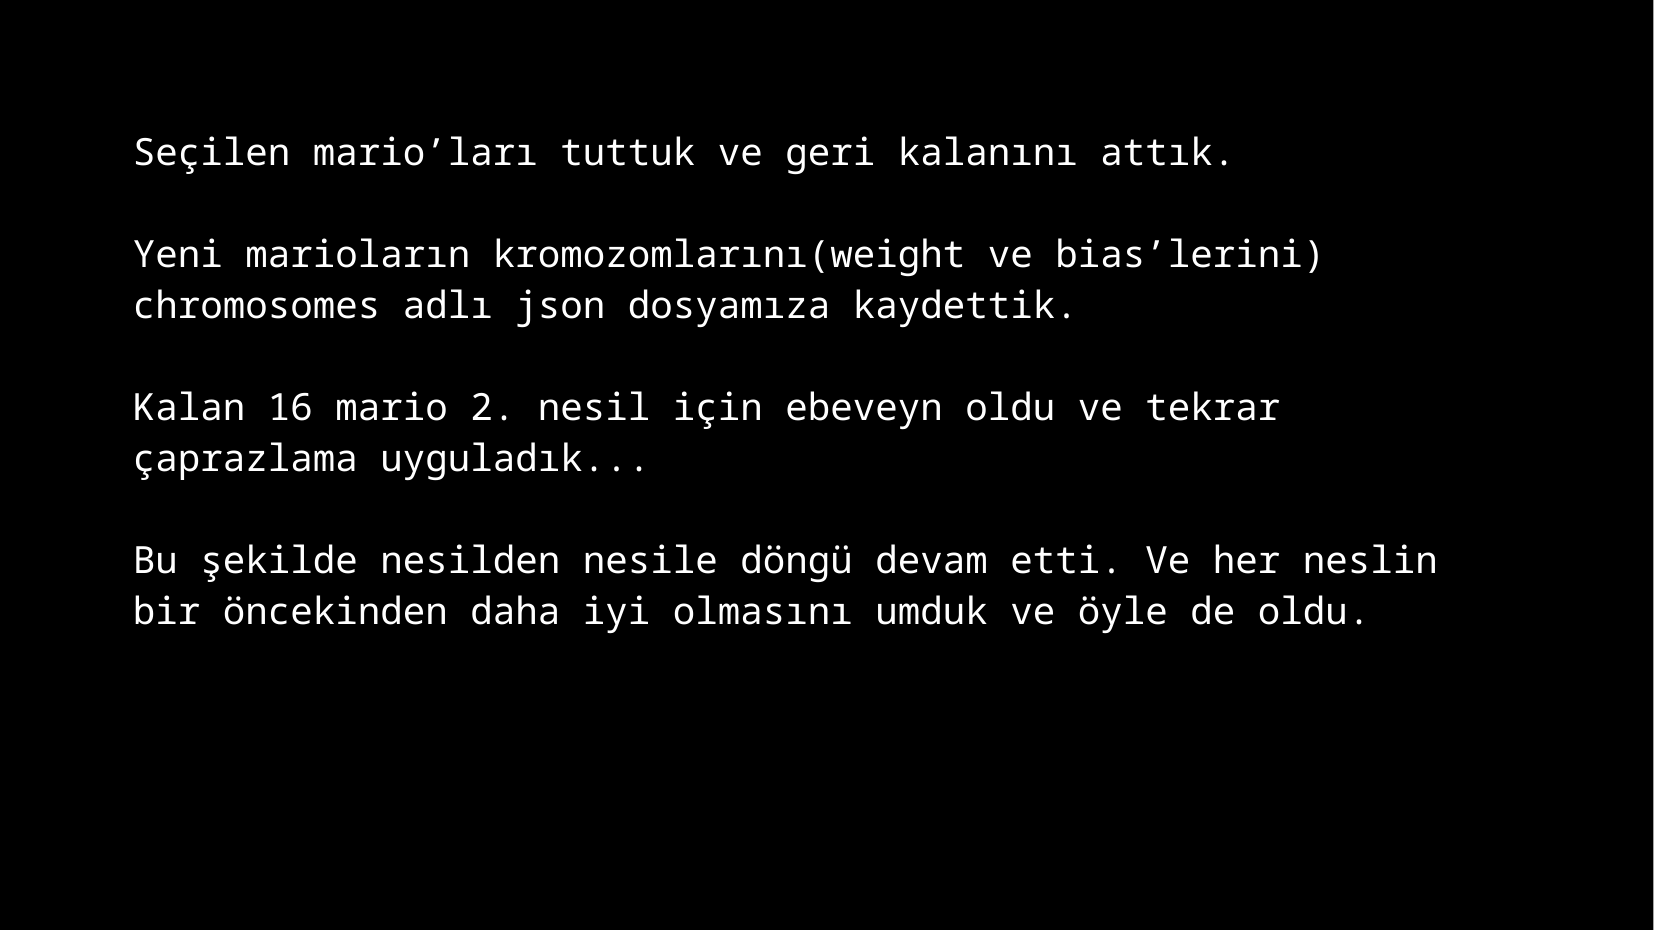

Seçilen mario’ları tuttuk ve geri kalanını attık.
Yeni marioların kromozomlarını(weight ve bias’lerini) chromosomes adlı json dosyamıza kaydettik.
Kalan 16 mario 2. nesil için ebeveyn oldu ve tekrar çaprazlama uyguladık...
Bu şekilde nesilden nesile döngü devam etti. Ve her neslin bir öncekinden daha iyi olmasını umduk ve öyle de oldu.